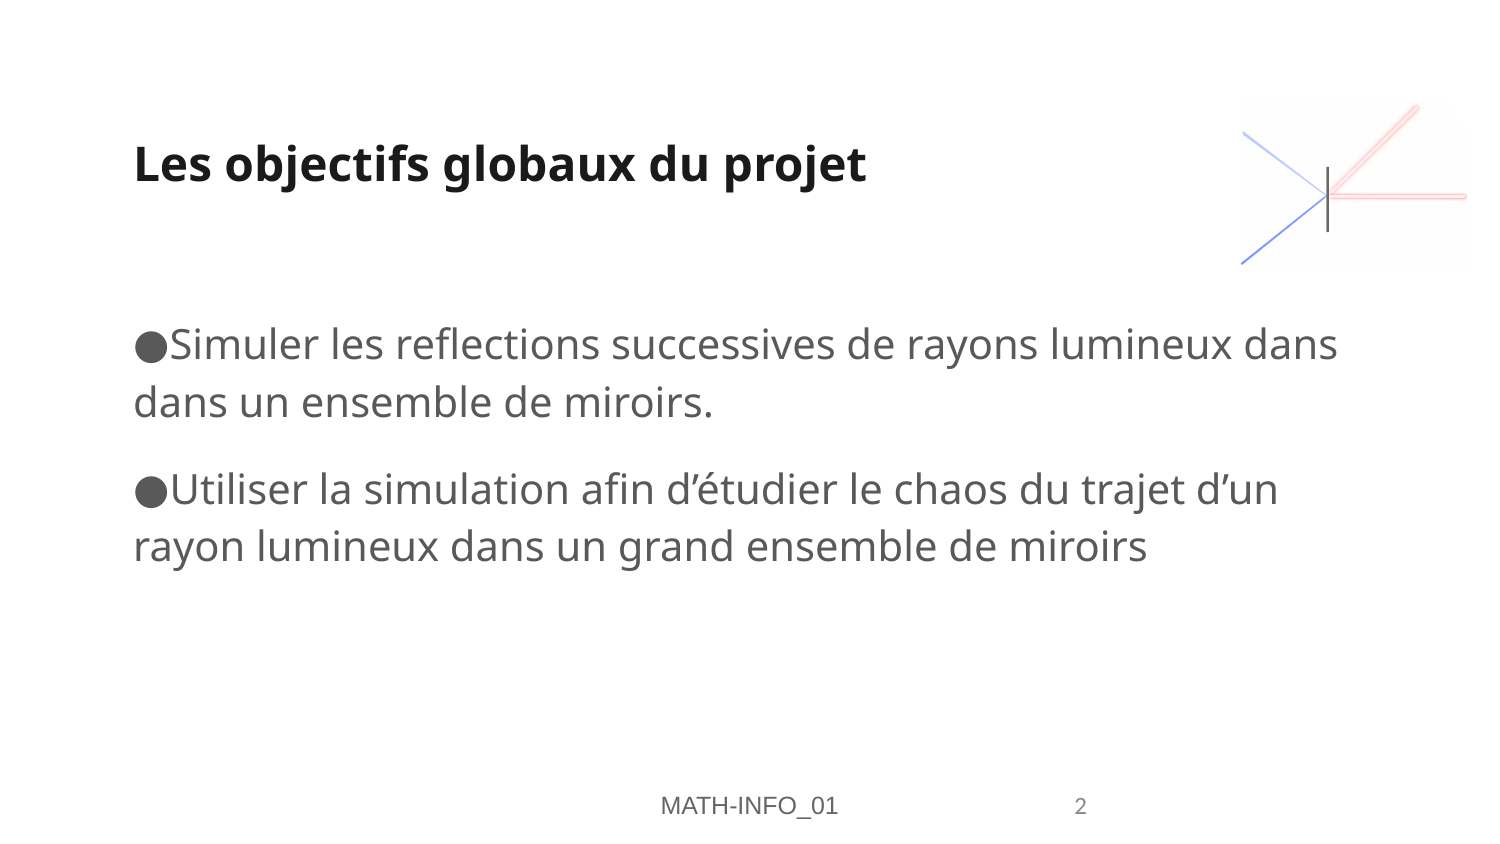

# Les objectifs globaux du projet
Simuler les reflections successives de rayons lumineux dans dans un ensemble de miroirs.
Utiliser la simulation afin d’étudier le chaos du trajet d’un rayon lumineux dans un grand ensemble de miroirs
MATH-INFO_01